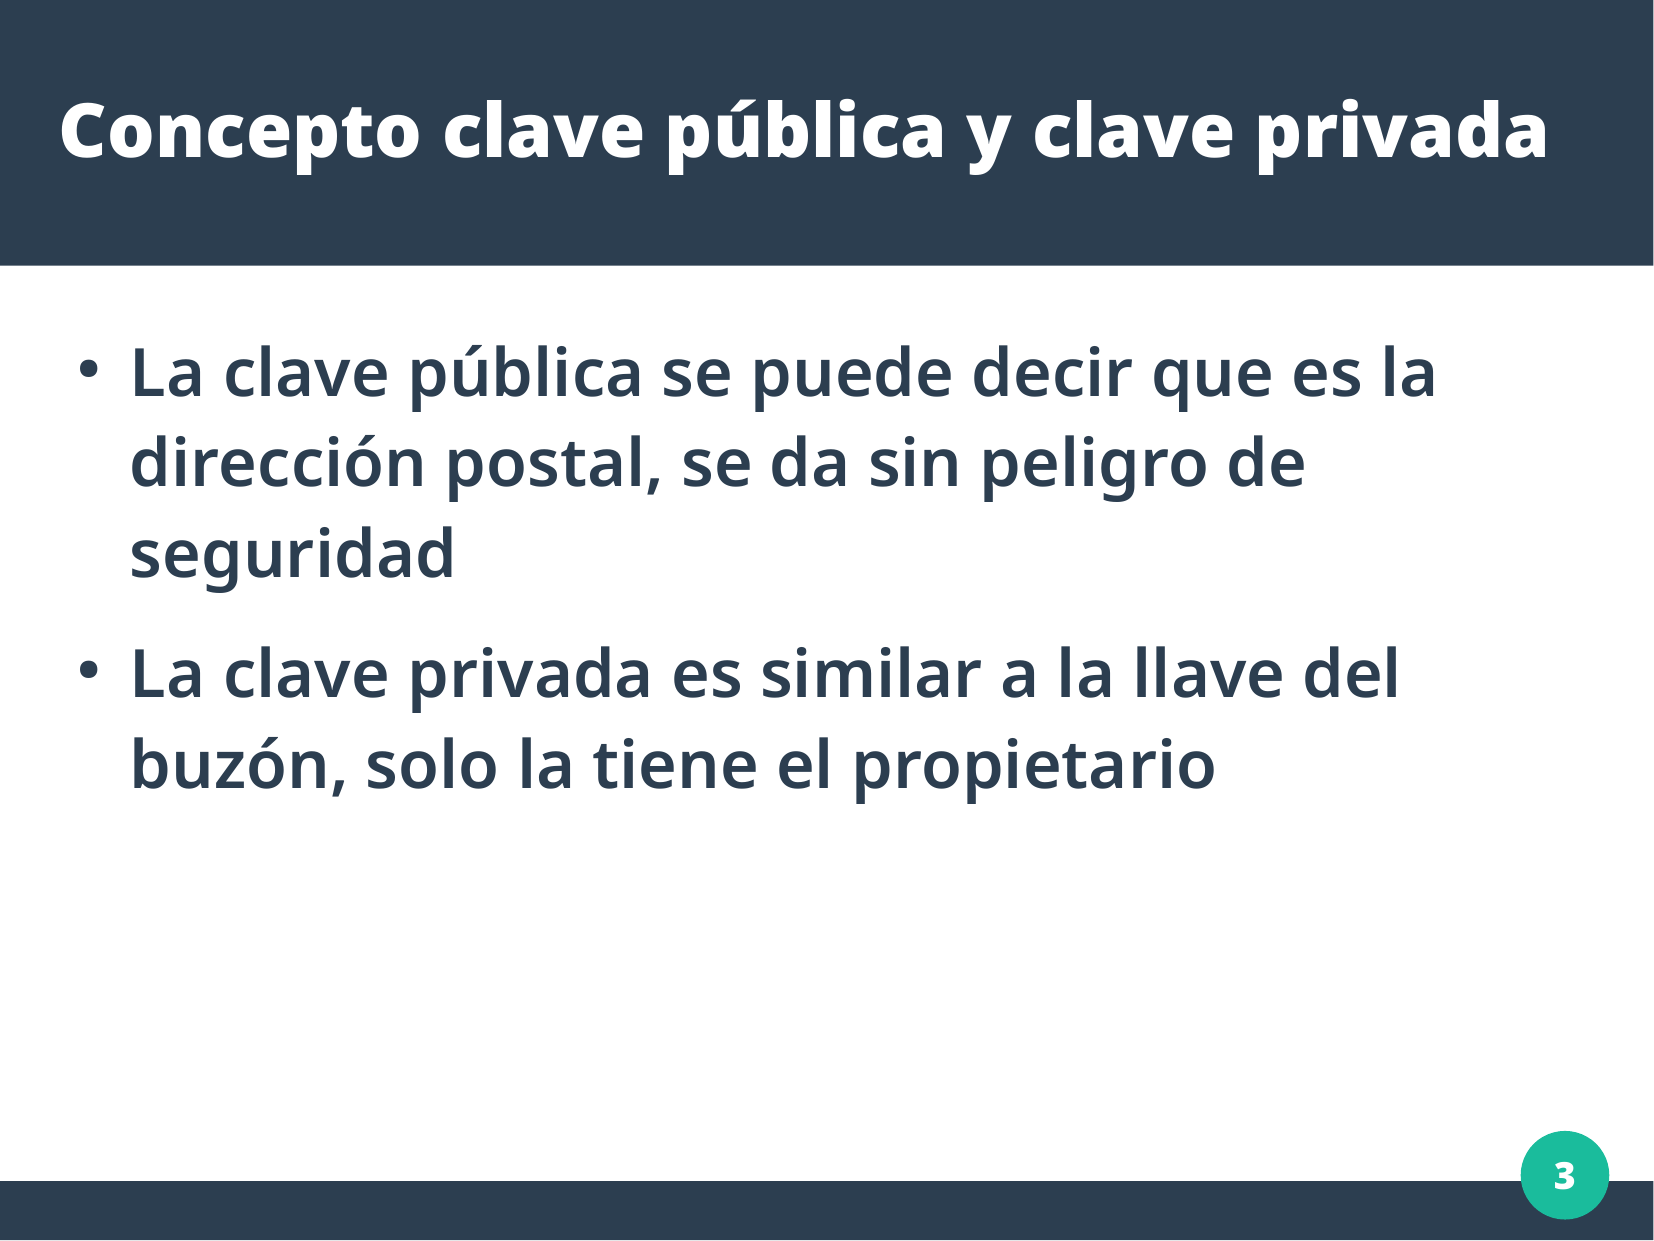

# Concepto clave pública y clave privada
La clave pública se puede decir que es la dirección postal, se da sin peligro de seguridad
La clave privada es similar a la llave del buzón, solo la tiene el propietario
3